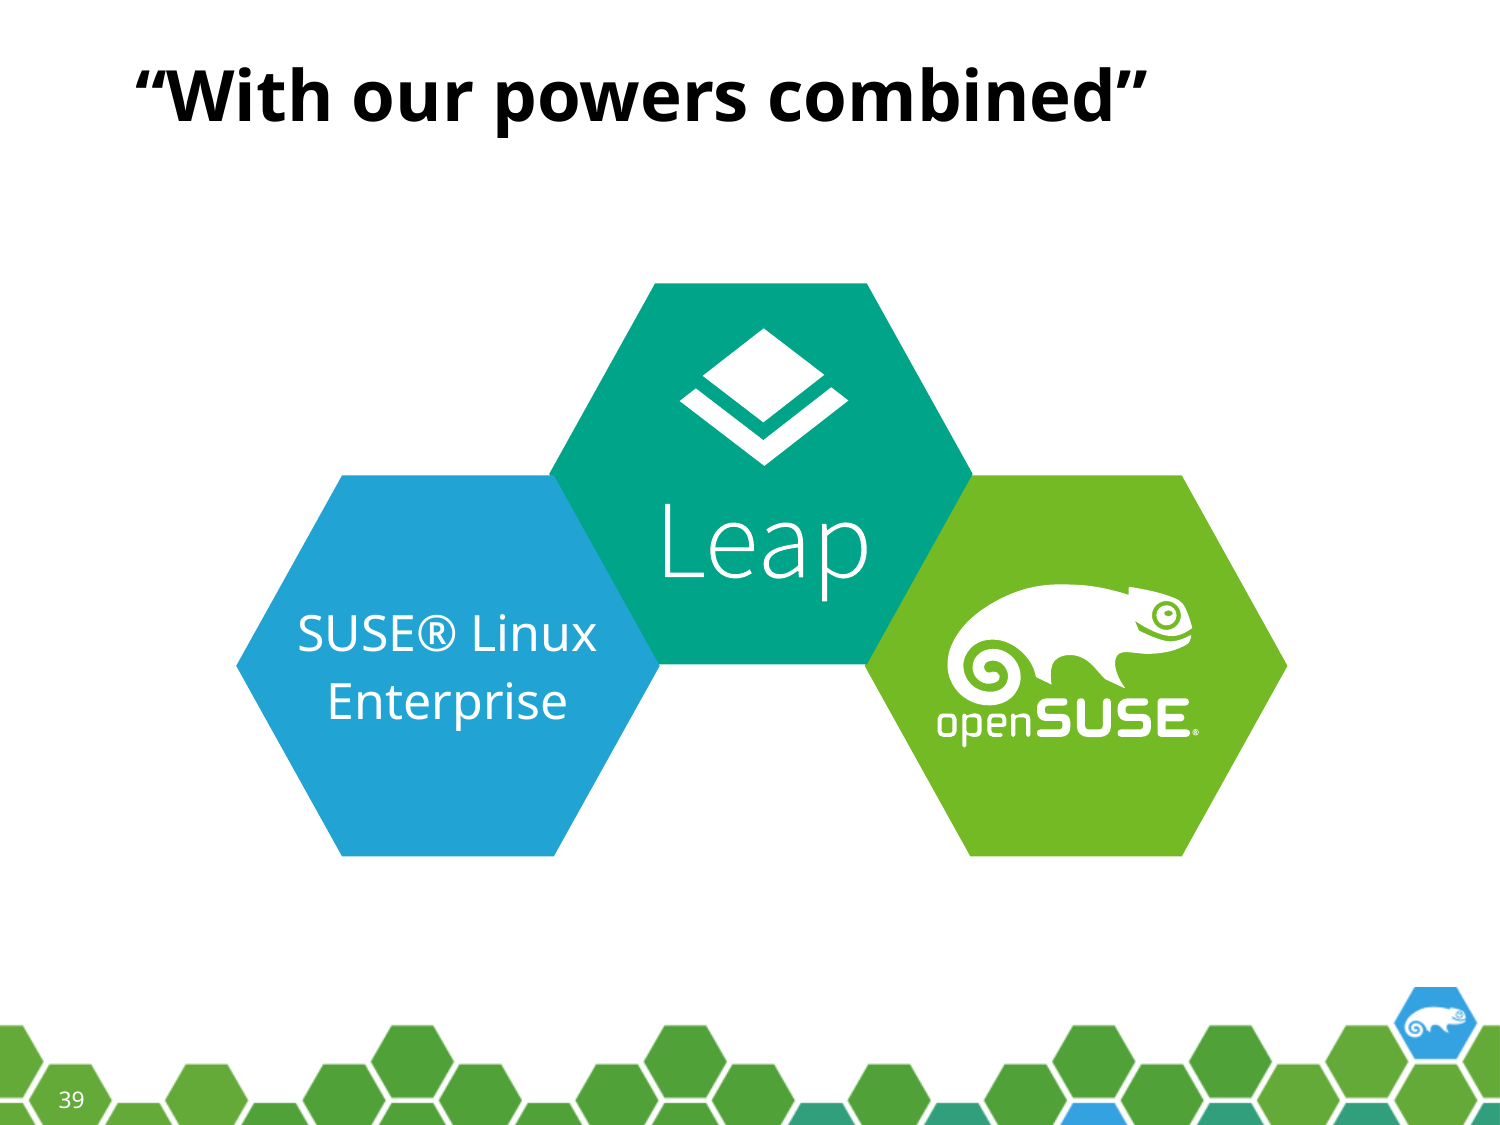

# “With our powers combined”
SUSE® Linux
Enterprise